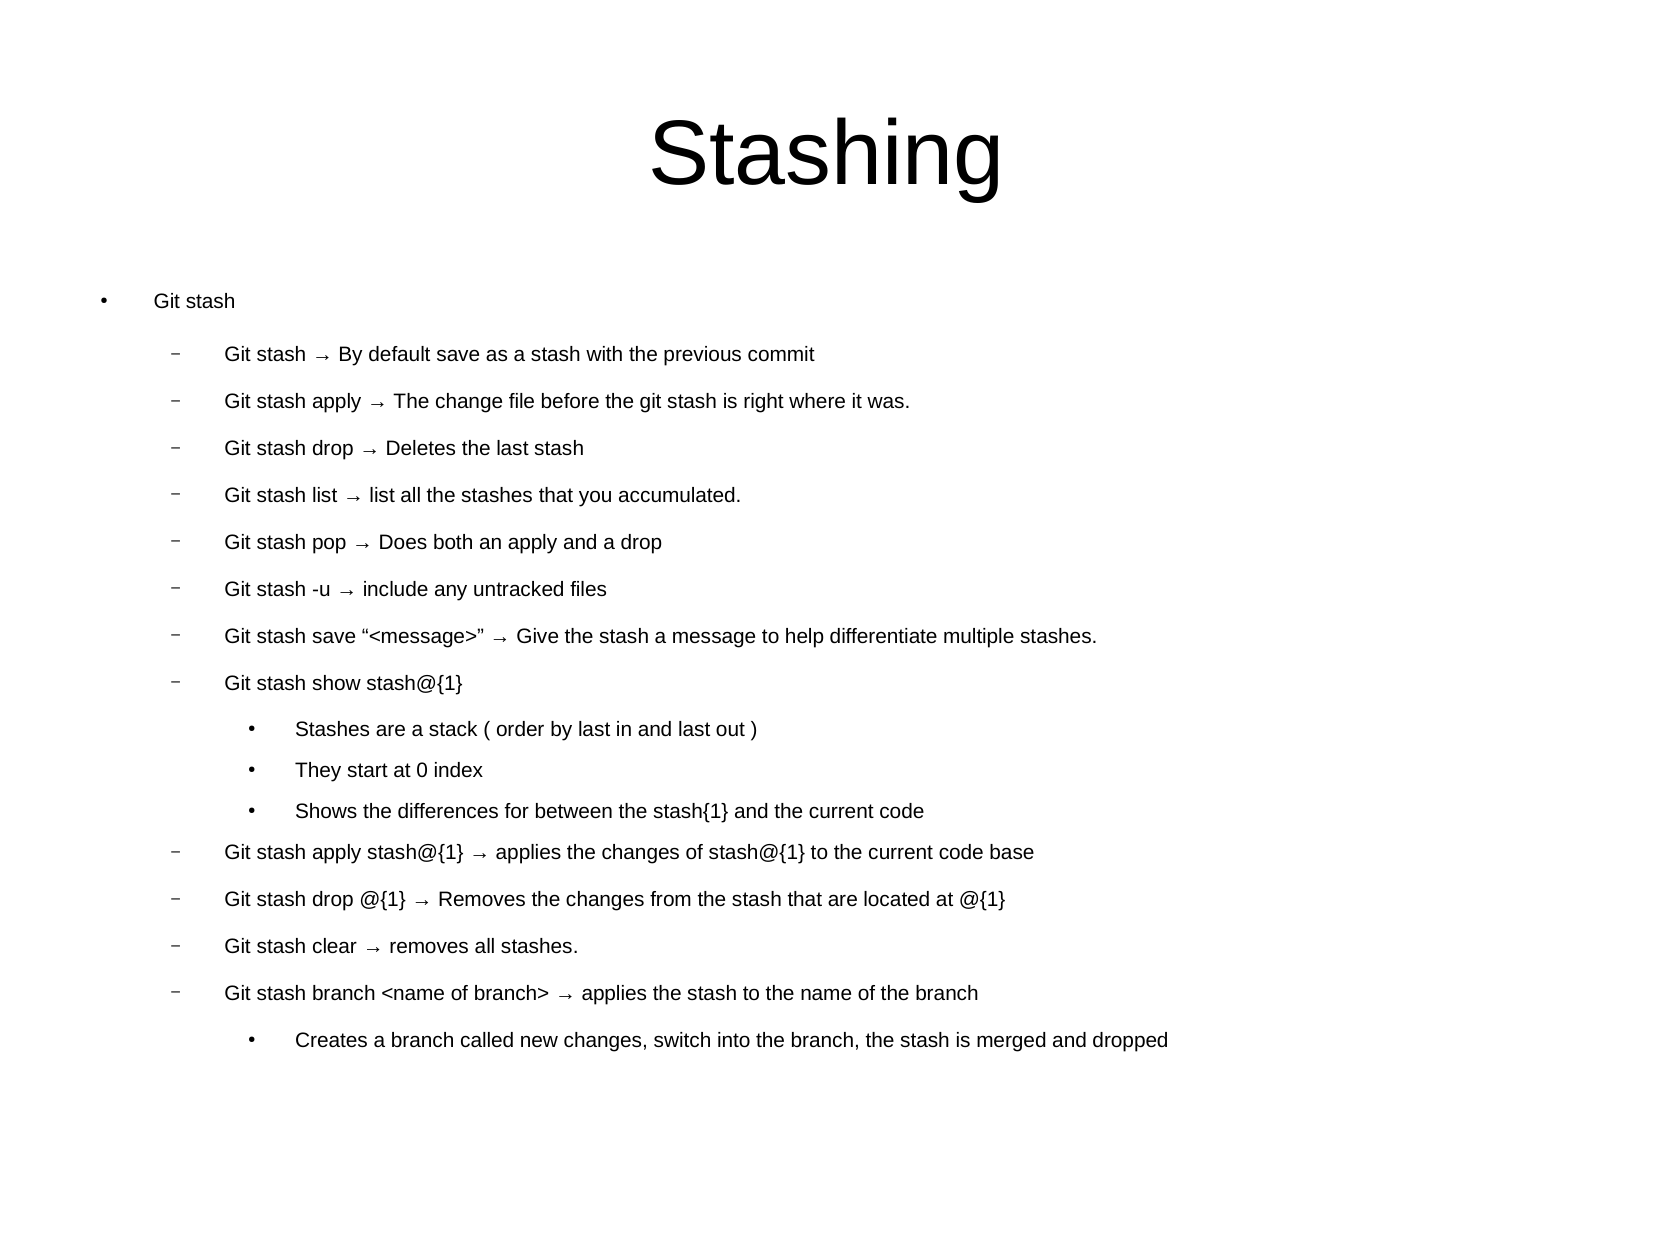

# Stashing
Git stash
Git stash → By default save as a stash with the previous commit
Git stash apply → The change file before the git stash is right where it was.
Git stash drop → Deletes the last stash
Git stash list → list all the stashes that you accumulated.
Git stash pop → Does both an apply and a drop
Git stash -u → include any untracked files
Git stash save “<message>” → Give the stash a message to help differentiate multiple stashes.
Git stash show stash@{1}
Stashes are a stack ( order by last in and last out )
They start at 0 index
Shows the differences for between the stash{1} and the current code
Git stash apply stash@{1} → applies the changes of stash@{1} to the current code base
Git stash drop @{1} → Removes the changes from the stash that are located at @{1}
Git stash clear → removes all stashes.
Git stash branch <name of branch> → applies the stash to the name of the branch
Creates a branch called new changes, switch into the branch, the stash is merged and dropped